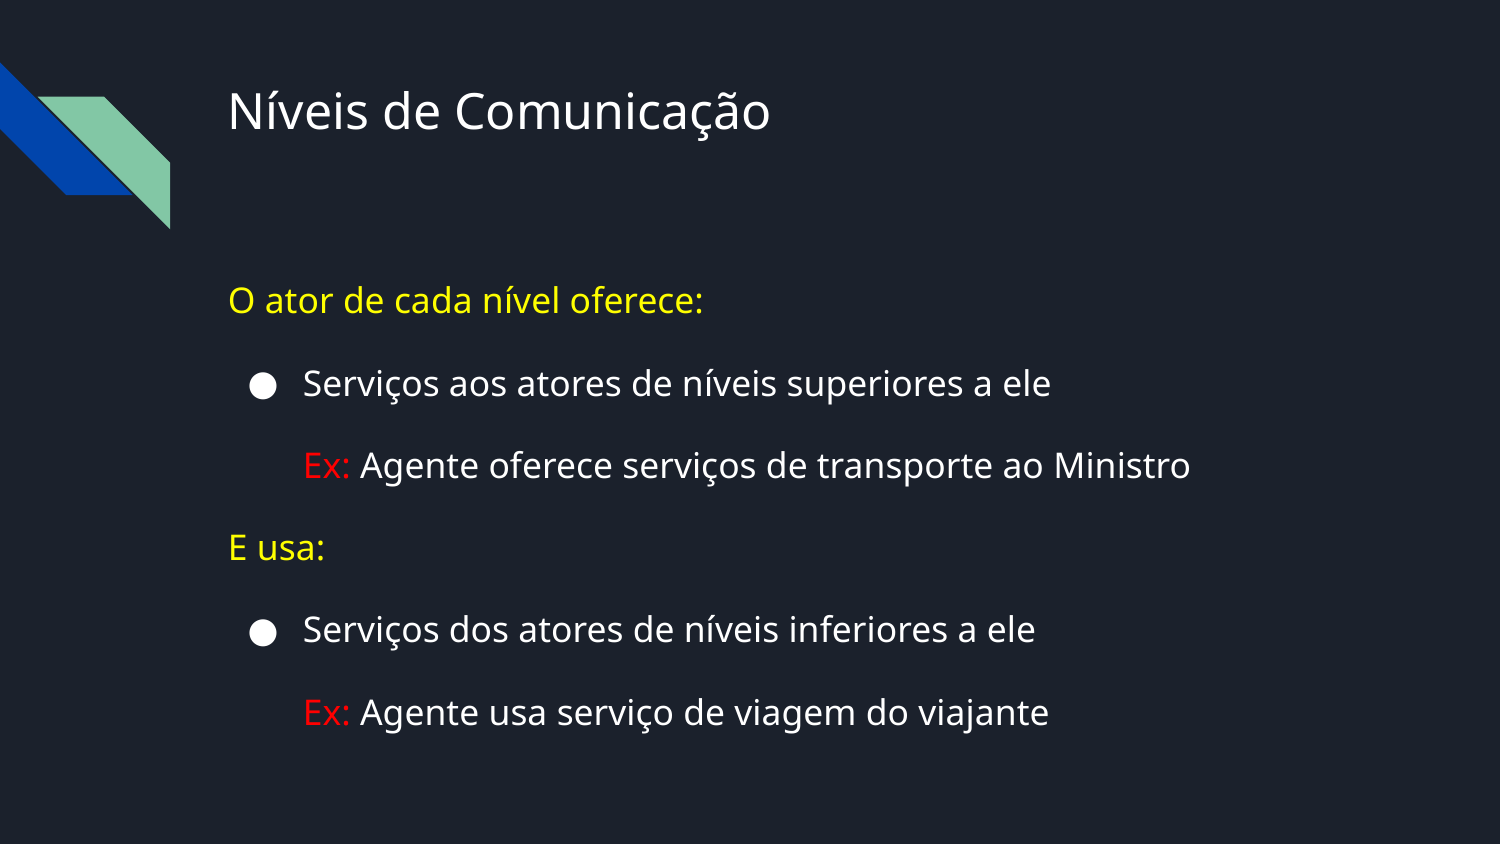

# Níveis de Comunicação
O ator de cada nível oferece:
Serviços aos atores de níveis superiores a ele
Ex: Agente oferece serviços de transporte ao Ministro
E usa:
Serviços dos atores de níveis inferiores a ele
Ex: Agente usa serviço de viagem do viajante